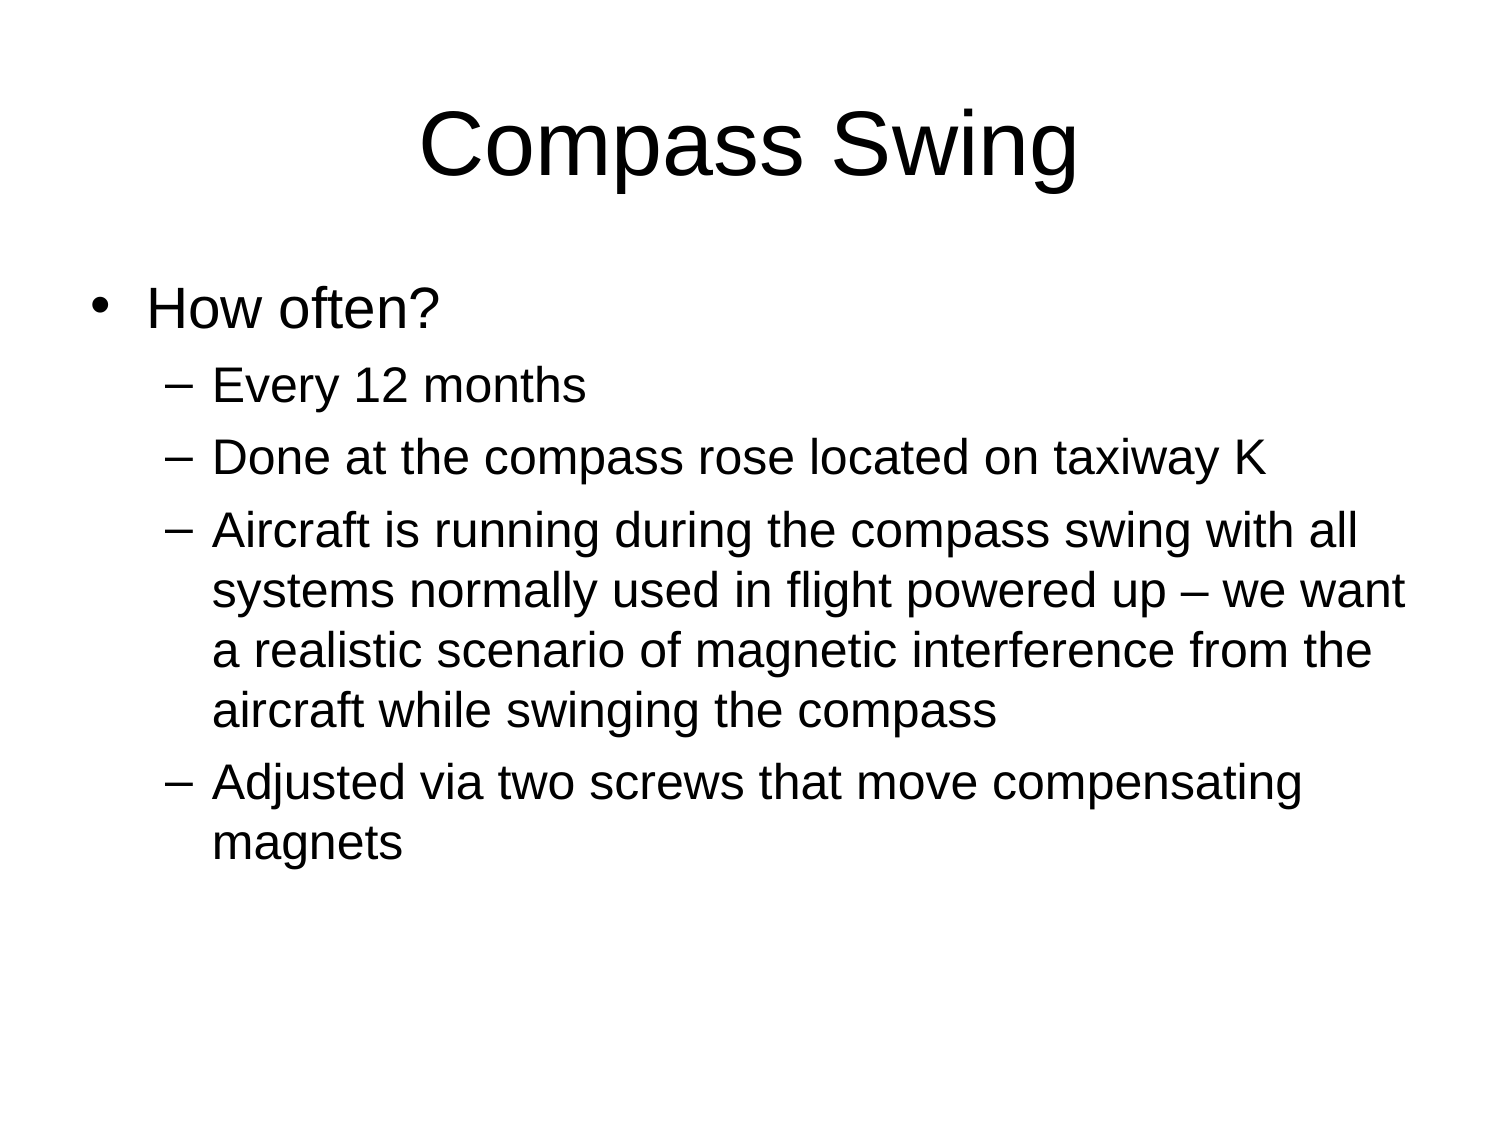

# Compass Swing
How often?
Every 12 months
Done at the compass rose located on taxiway K
Aircraft is running during the compass swing with all systems normally used in flight powered up – we want a realistic scenario of magnetic interference from the aircraft while swinging the compass
Adjusted via two screws that move compensating magnets